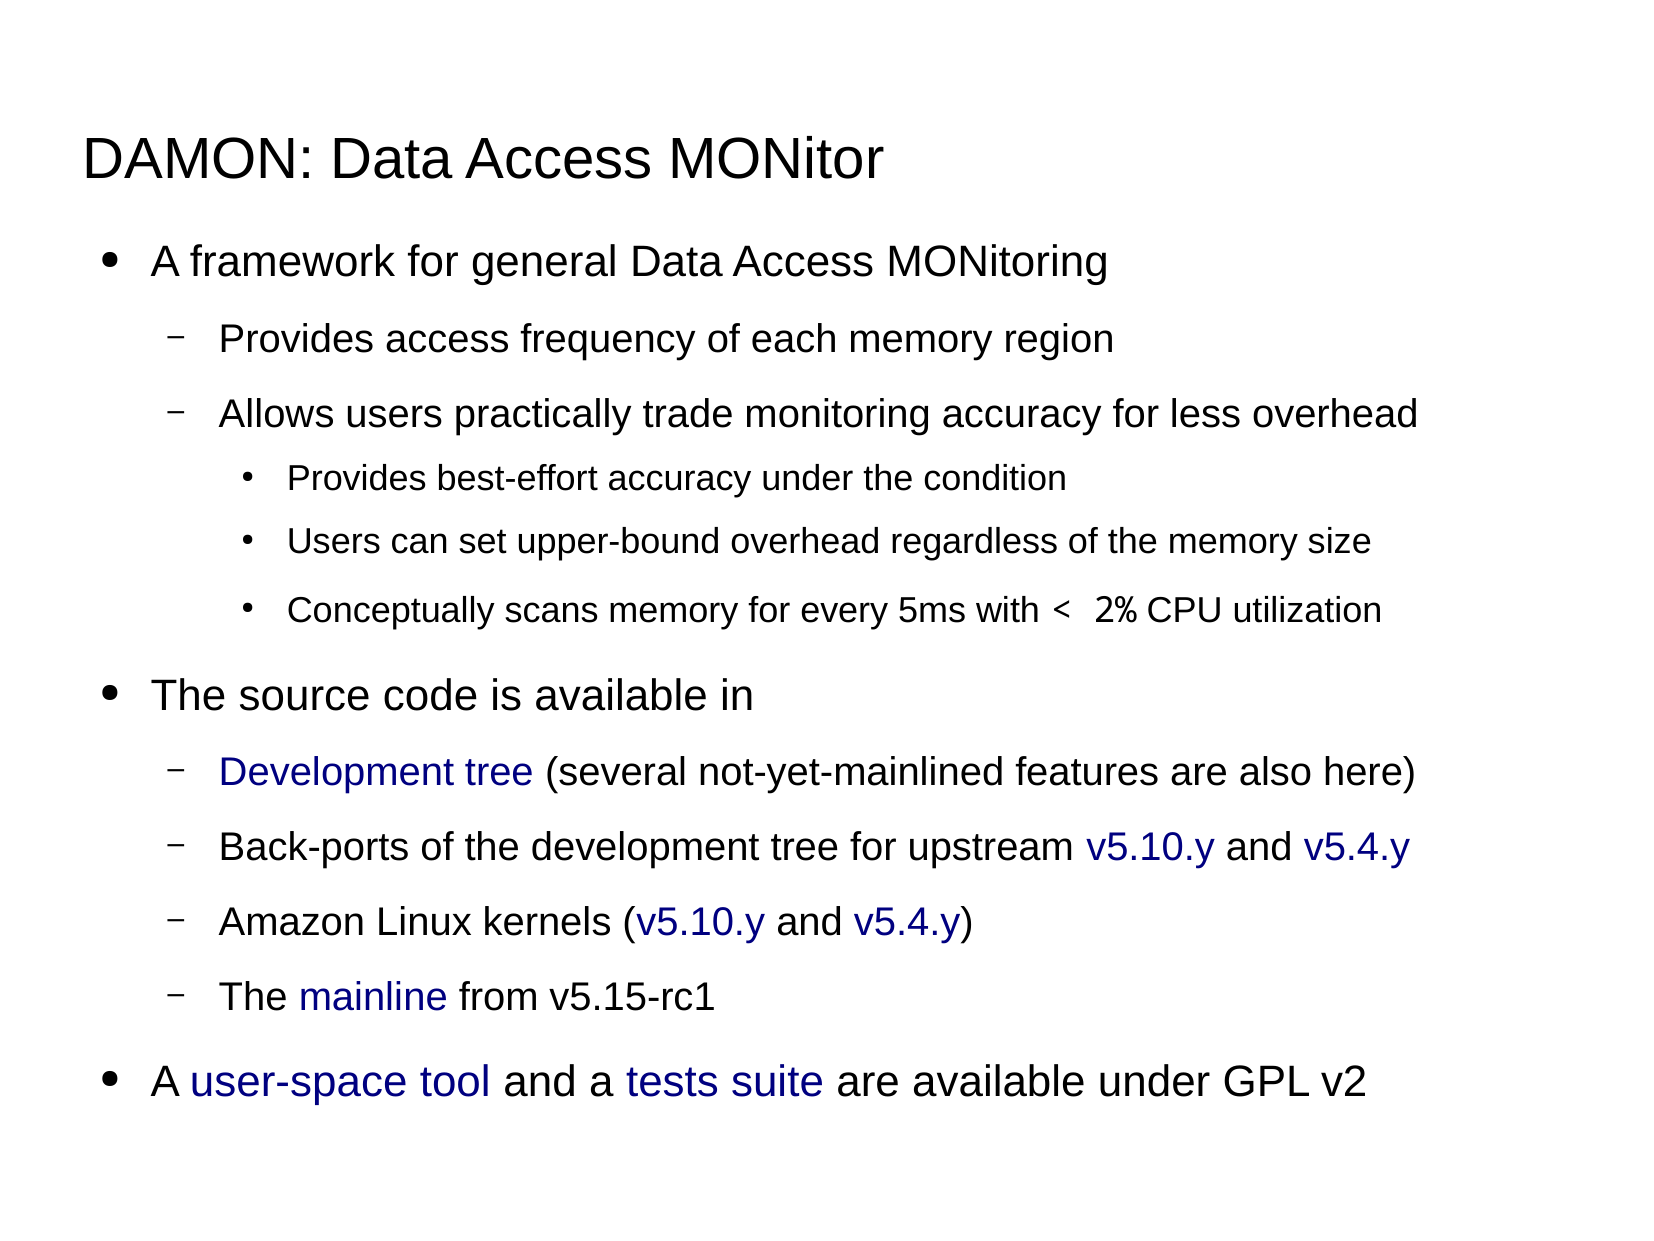

# DAMON: Data Access MONitor
A framework for general Data Access MONitoring
Provides access frequency of each memory region
Allows users practically trade monitoring accuracy for less overhead
Provides best-effort accuracy under the condition
Users can set upper-bound overhead regardless of the memory size
Conceptually scans memory for every 5ms with < 2% CPU utilization
The source code is available in
Development tree (several not-yet-mainlined features are also here)
Back-ports of the development tree for upstream v5.10.y and v5.4.y
Amazon Linux kernels (v5.10.y and v5.4.y)
The mainline from v5.15-rc1
A user-space tool and a tests suite are available under GPL v2